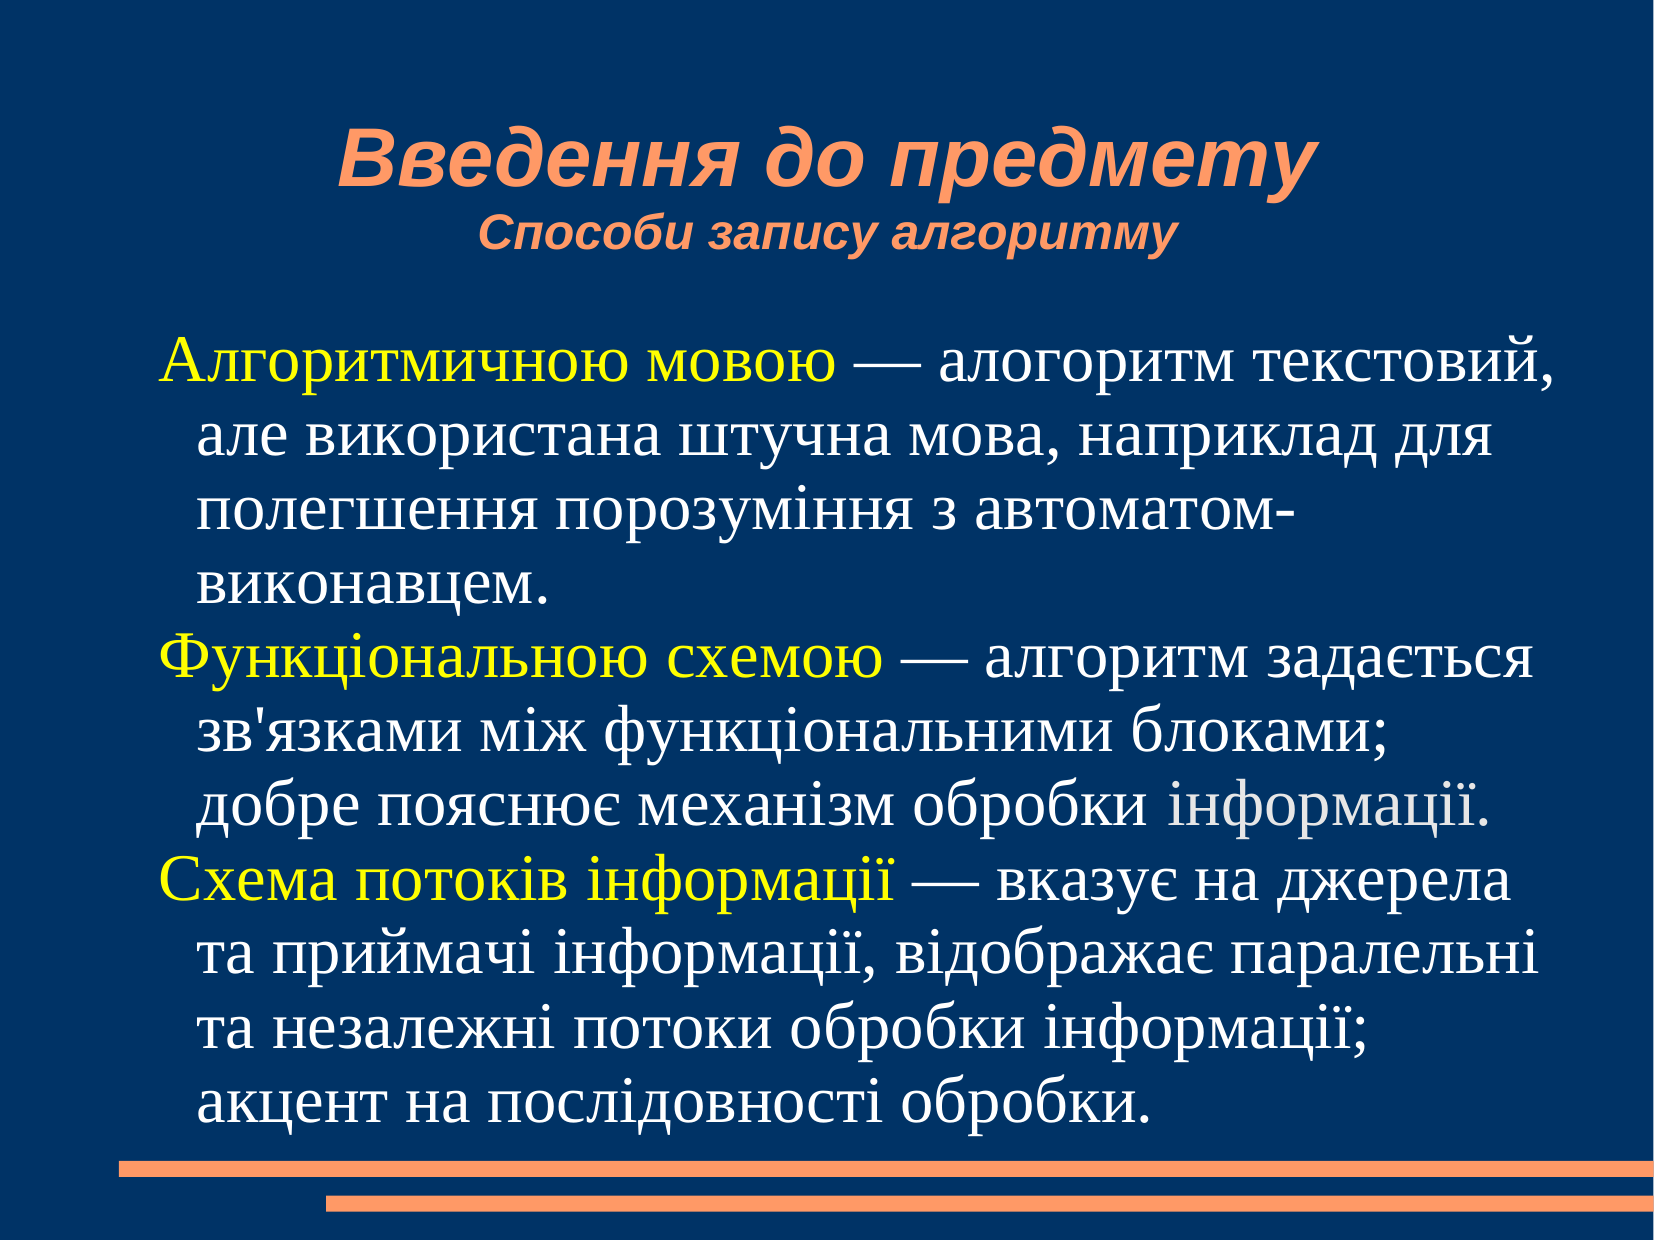

Введення до предмету
Способи запису алгоритму
# Алгоритмичною мовою — алогоритм текстовий, але використана штучна мова, наприклад для полегшення порозуміння з автоматом-виконавцем.
Функціональною схемою — алгоритм задається зв'язками між функціональними блоками; добре пояснює механізм обробки інформації.
Схема потоків інформації — вказує на джерела та приймачі інформації, відображає паралельні та незалежні потоки обробки інформації; акцент на послідовності обробки.